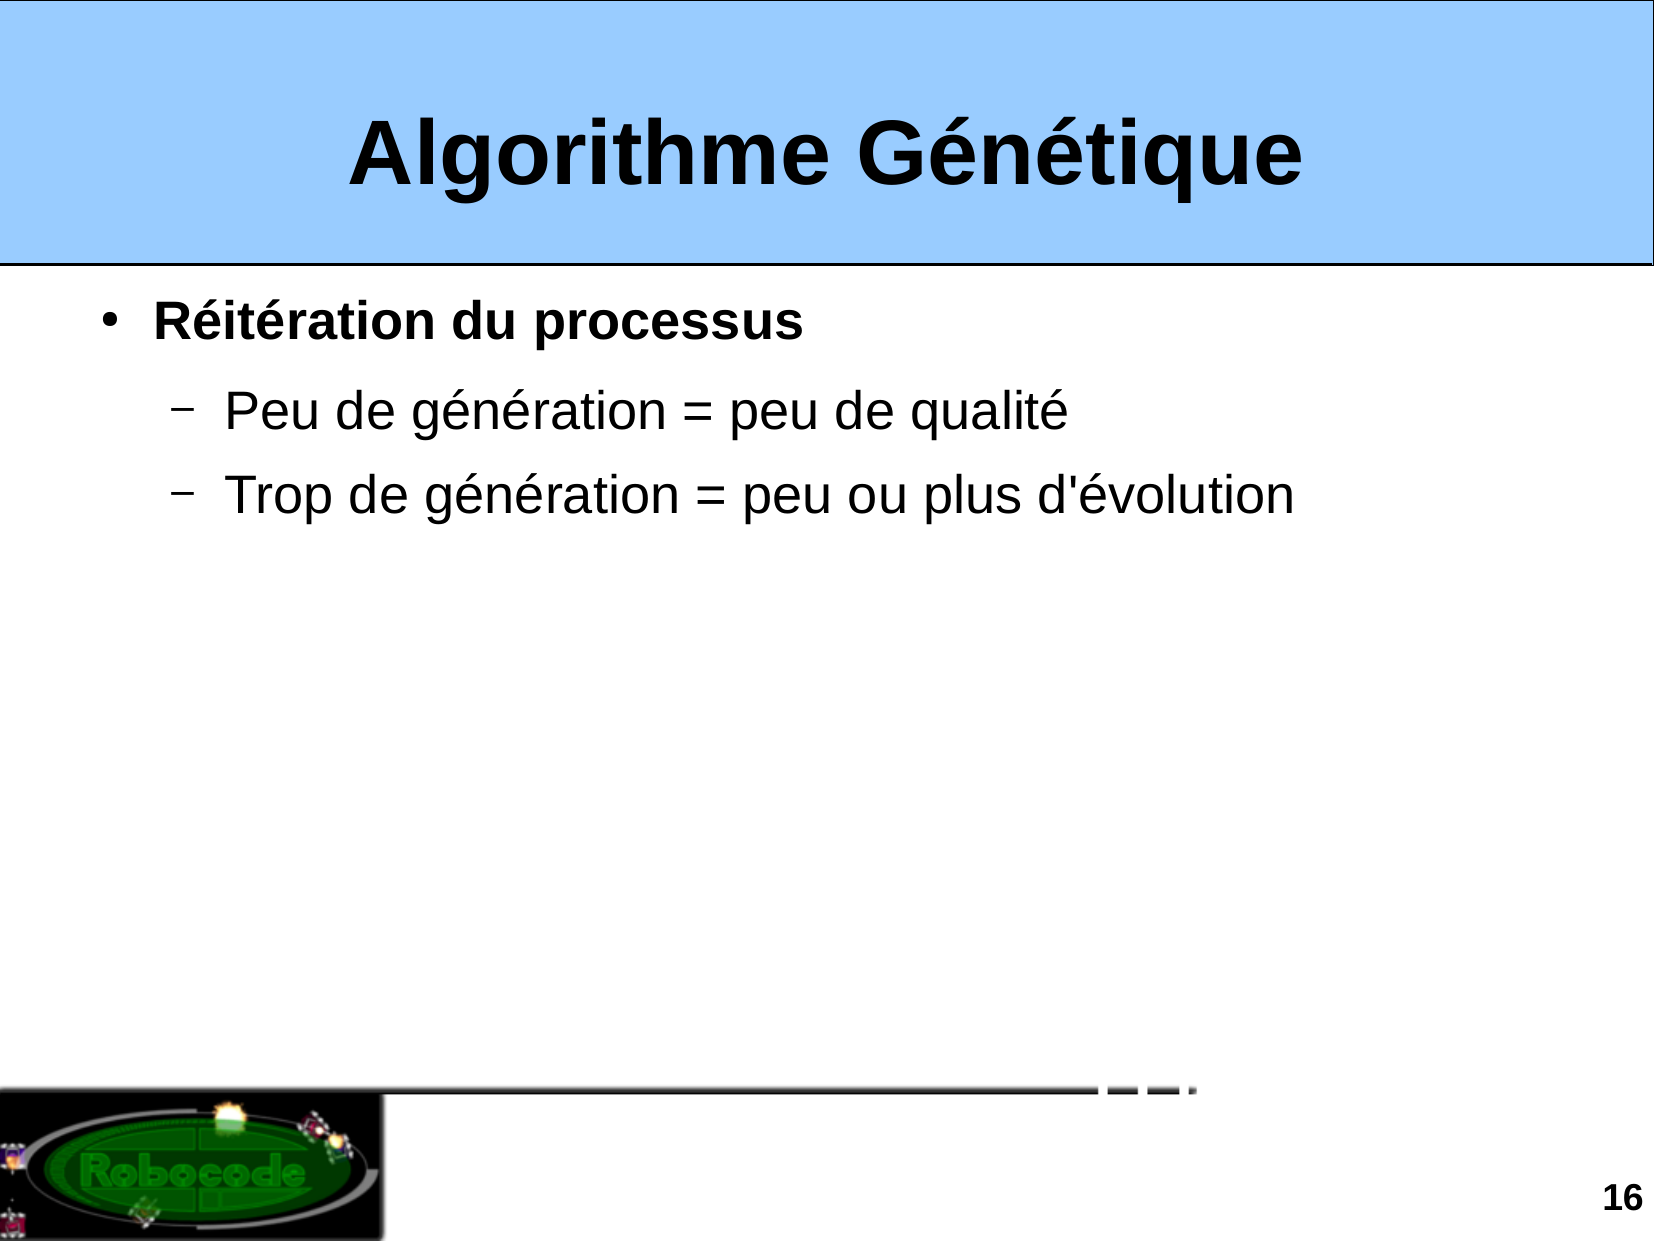

# Algorithme Génétique
Réitération du processus
Peu de génération = peu de qualité
Trop de génération = peu ou plus d'évolution